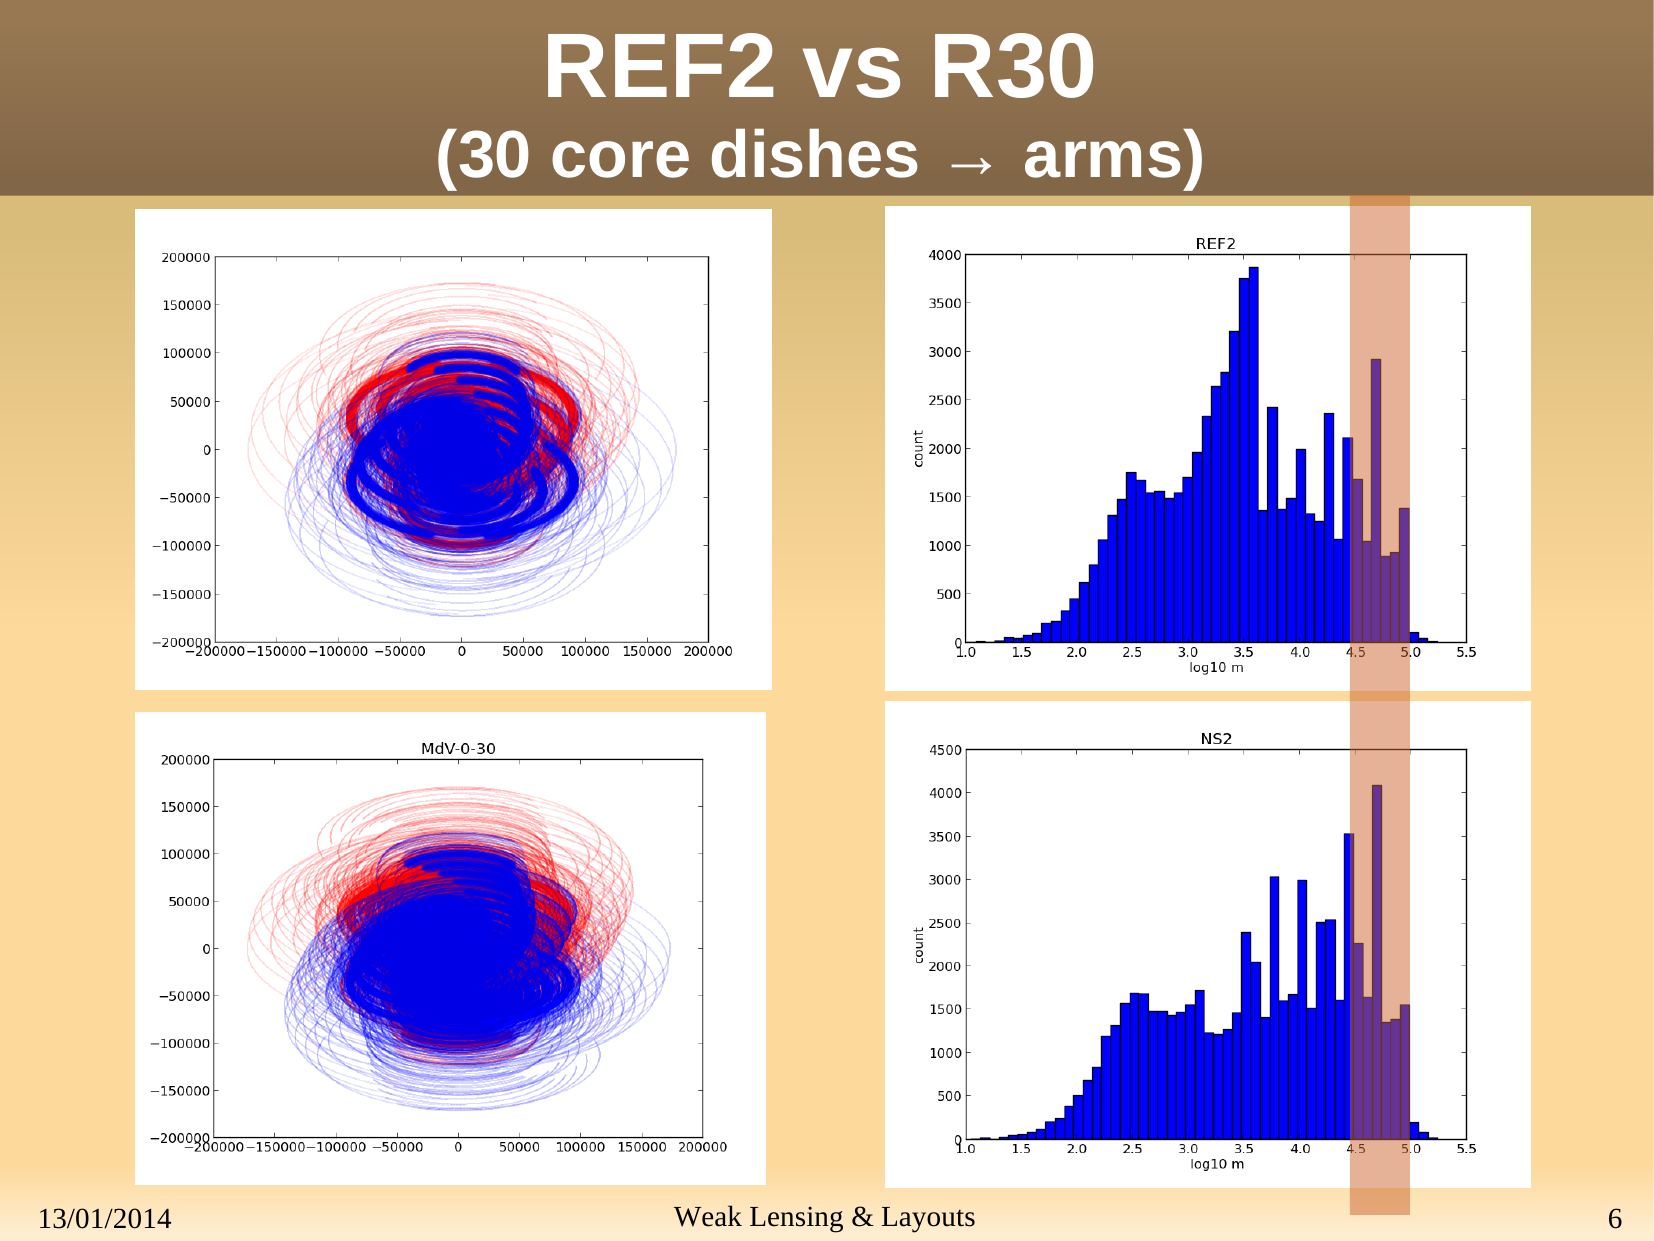

# REF2 vs R30 (30 core dishes → arms)
Weak Lensing & Layouts
13/01/2014
6